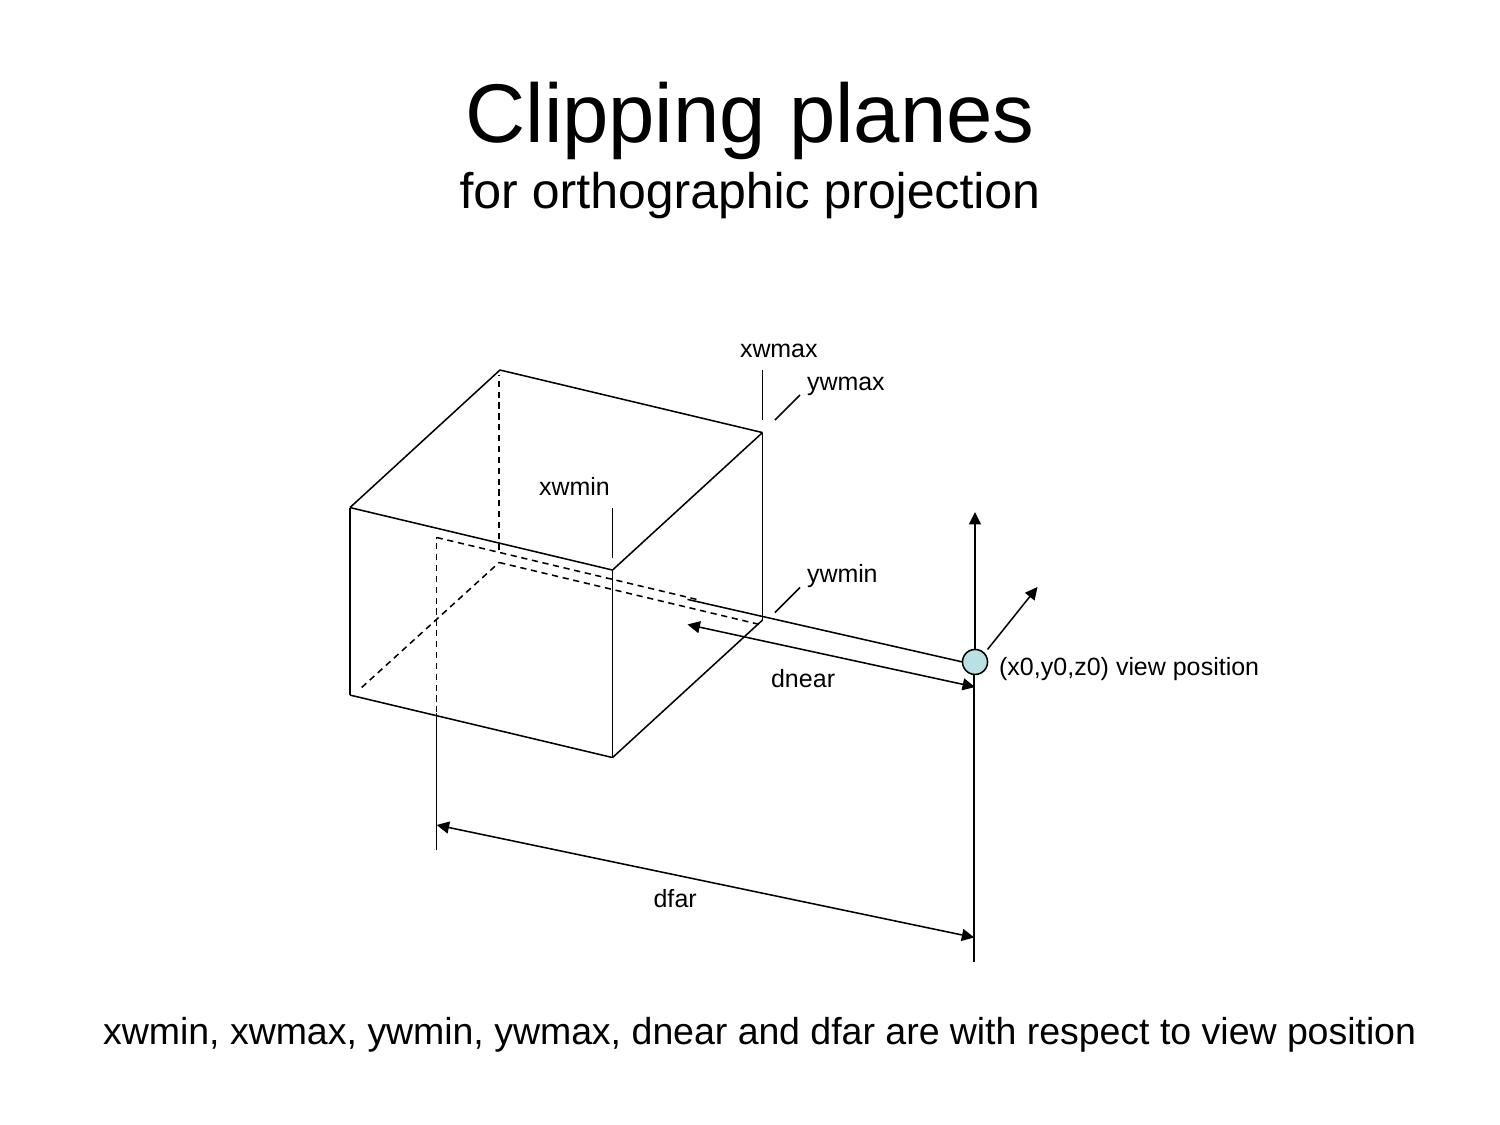

# Clipping planes for orthographic projection
xwmax
ywmax
xwmin
ywmin
(x0,y0,z0) view position
dnear
dfar
xwmin, xwmax, ywmin, ywmax, dnear and dfar are with respect to view position